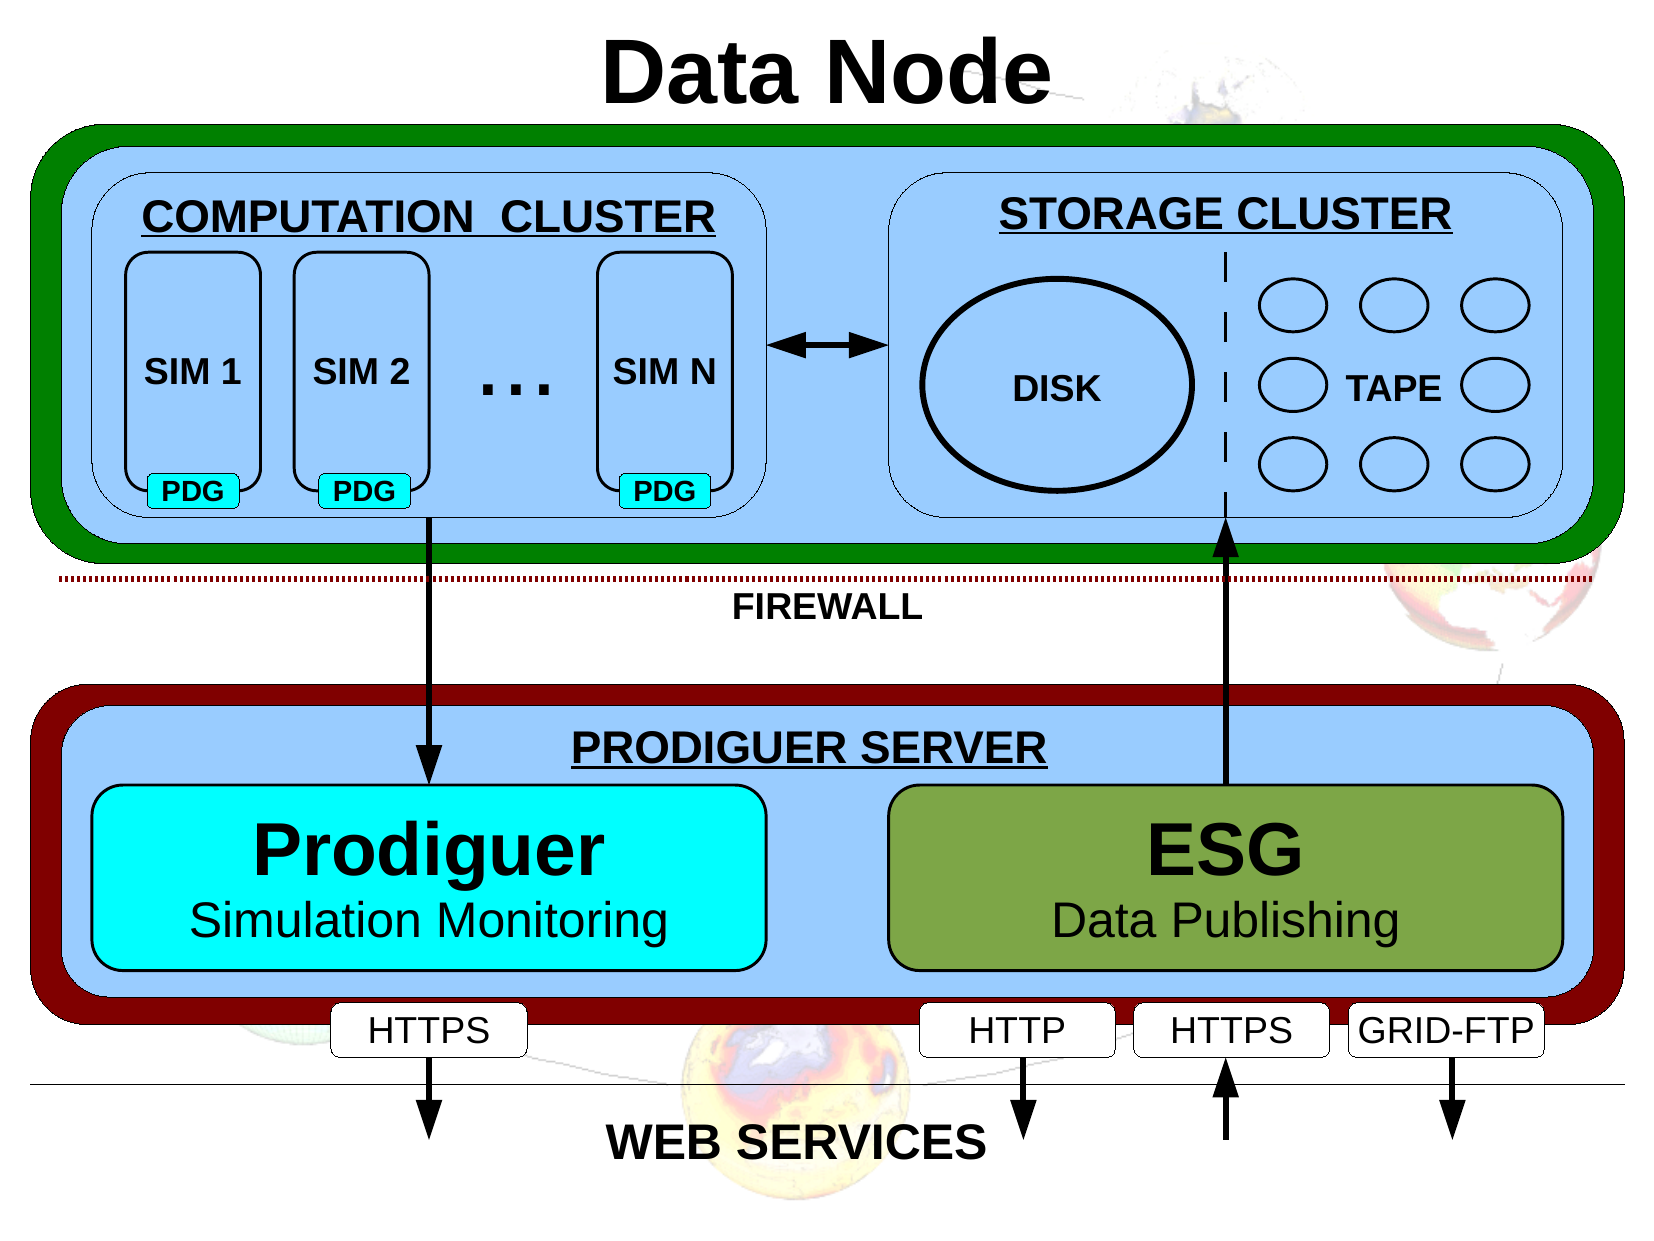

# Data Node
STORAGE CLUSTER
TAPE
DISK
COMPUTATION CLUSTER
SIM 1
SIM 2
SIM N
...
PDG
PDG
PDG
PRODIGUER SERVER
Prodiguer
Simulation Monitoring
ESG
Data Publishing
HTTPS
HTTP
HTTPS
GRID-FTP
WEB SERVICES
FIREWALL